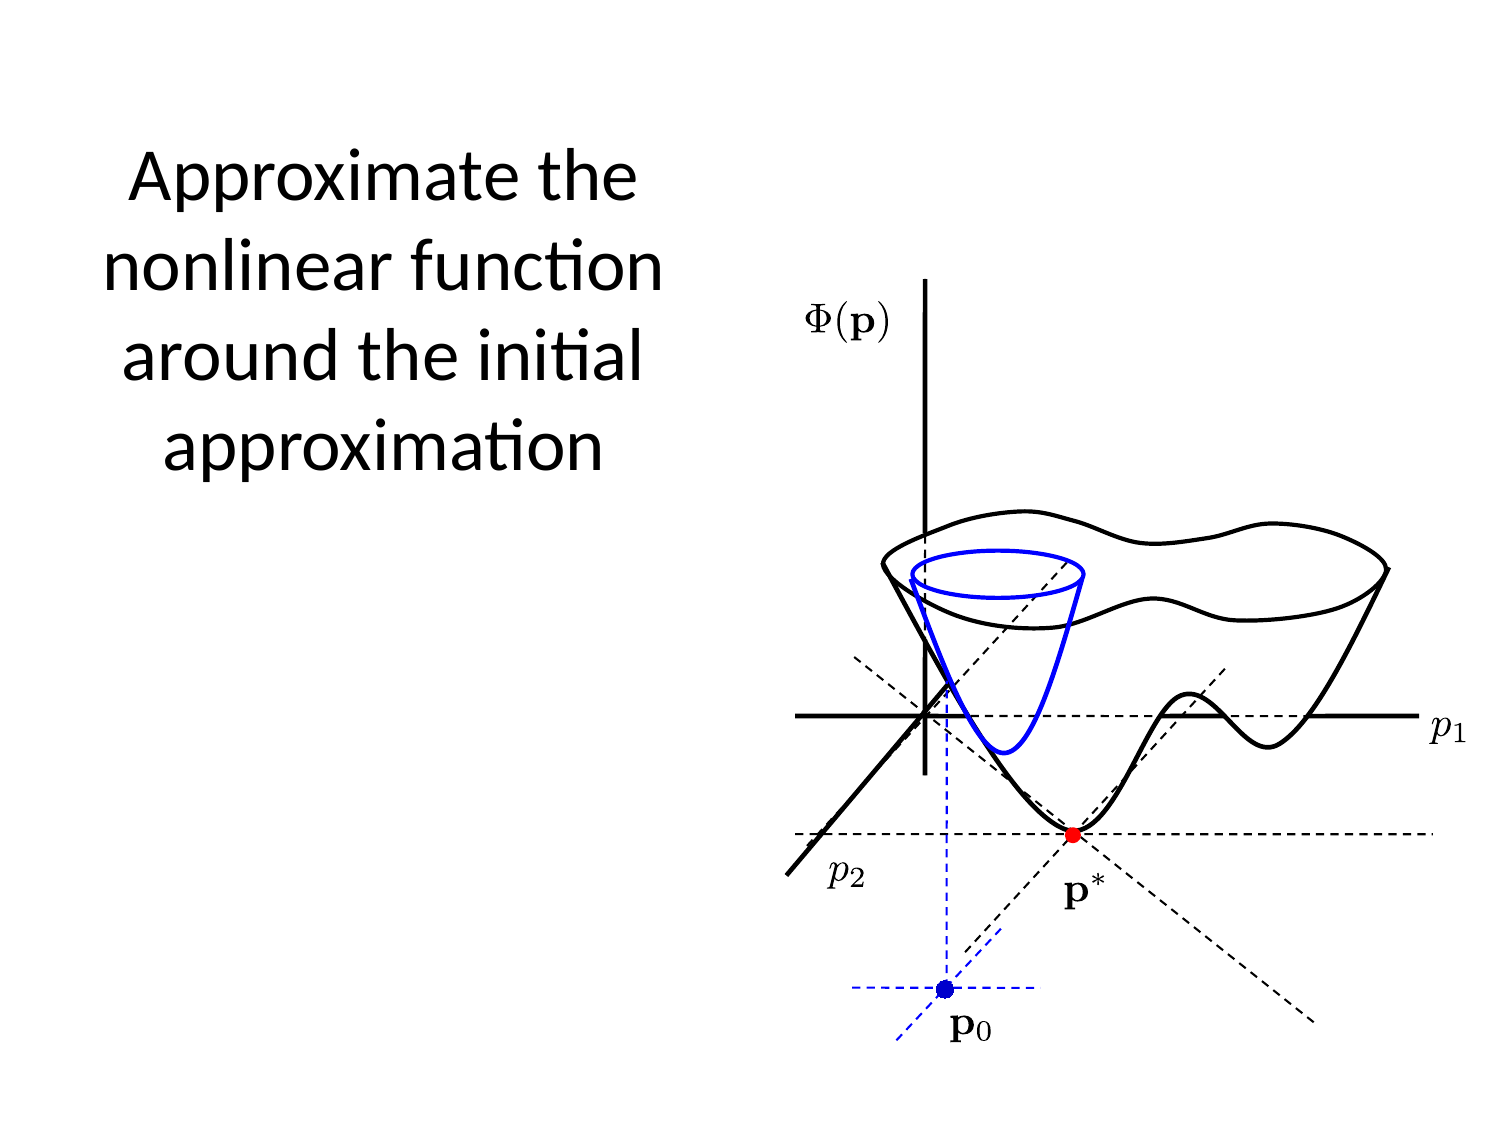

Approximate the nonlinear function around the initial approximation